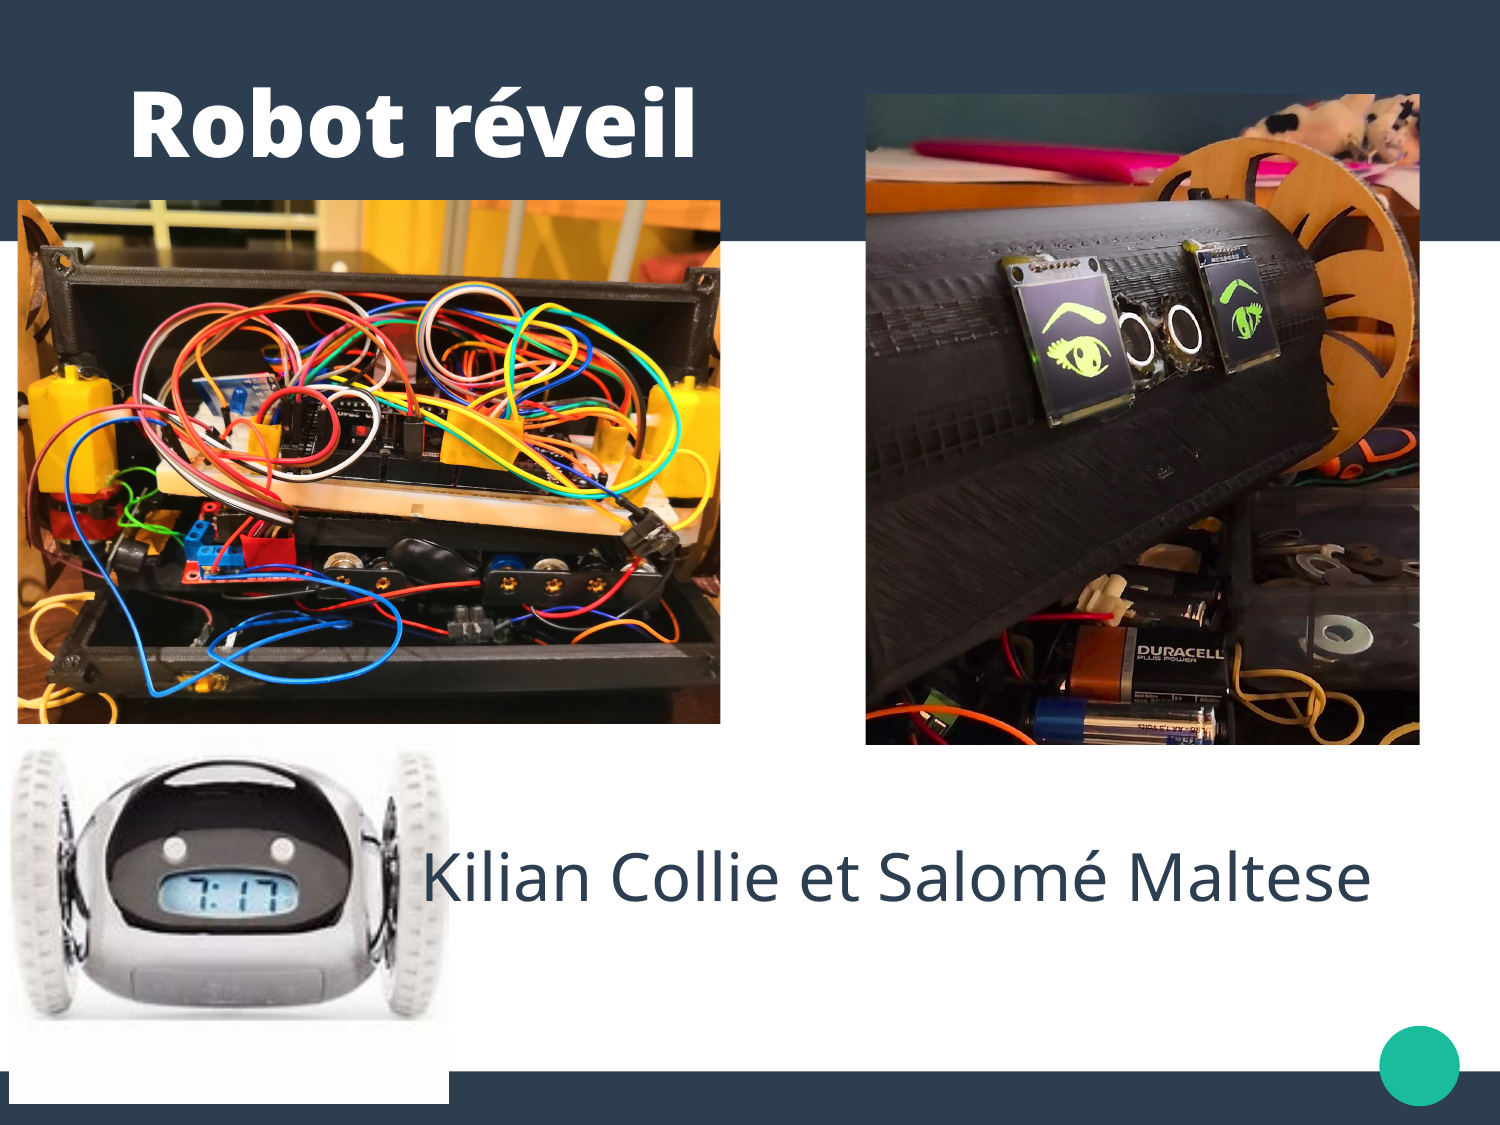

# Robot réveil
Kilian Collie et Salomé Maltese